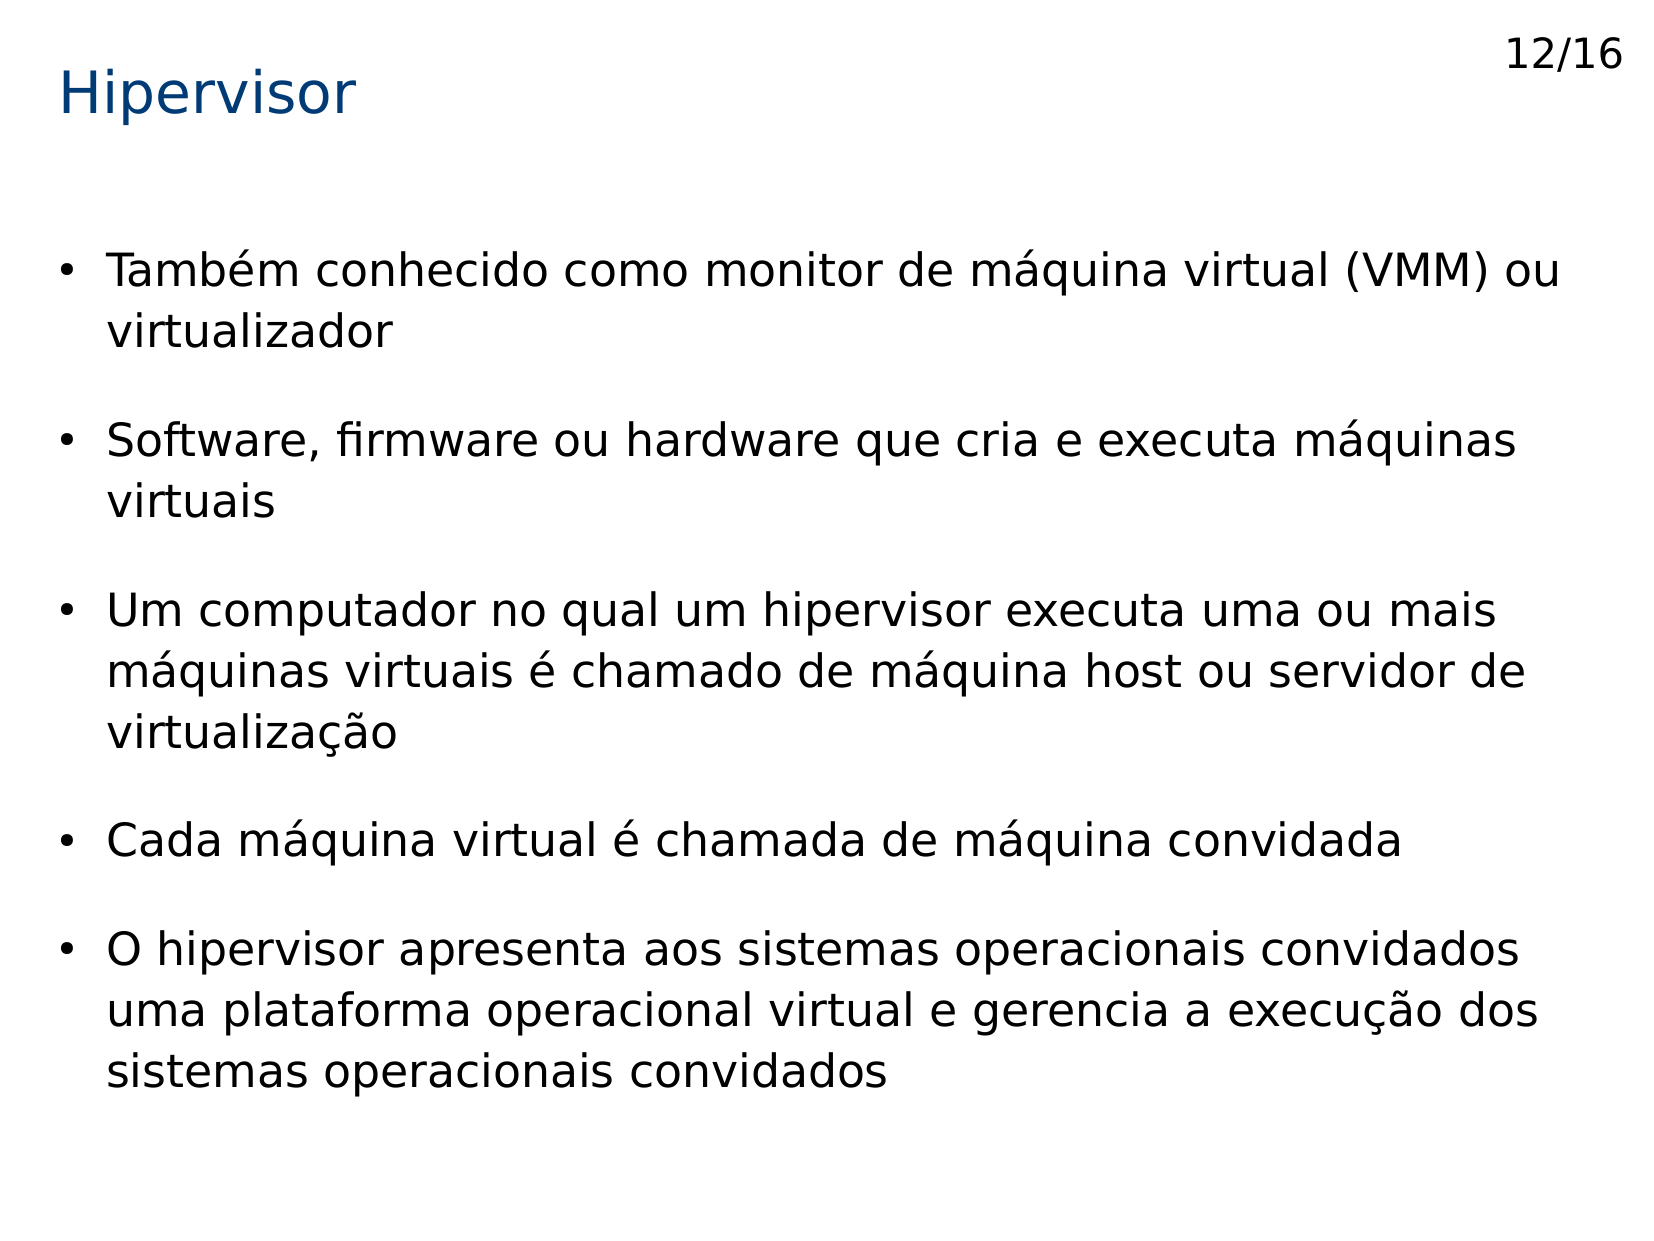

# Hipervisor
12
Também conhecido como monitor de máquina virtual (VMM) ou virtualizador
Software, firmware ou hardware que cria e executa máquinas virtuais
Um computador no qual um hipervisor executa uma ou mais máquinas virtuais é chamado de máquina host ou servidor de virtualização
Cada máquina virtual é chamada de máquina convidada
O hipervisor apresenta aos sistemas operacionais convidados uma plataforma operacional virtual e gerencia a execução dos sistemas operacionais convidados